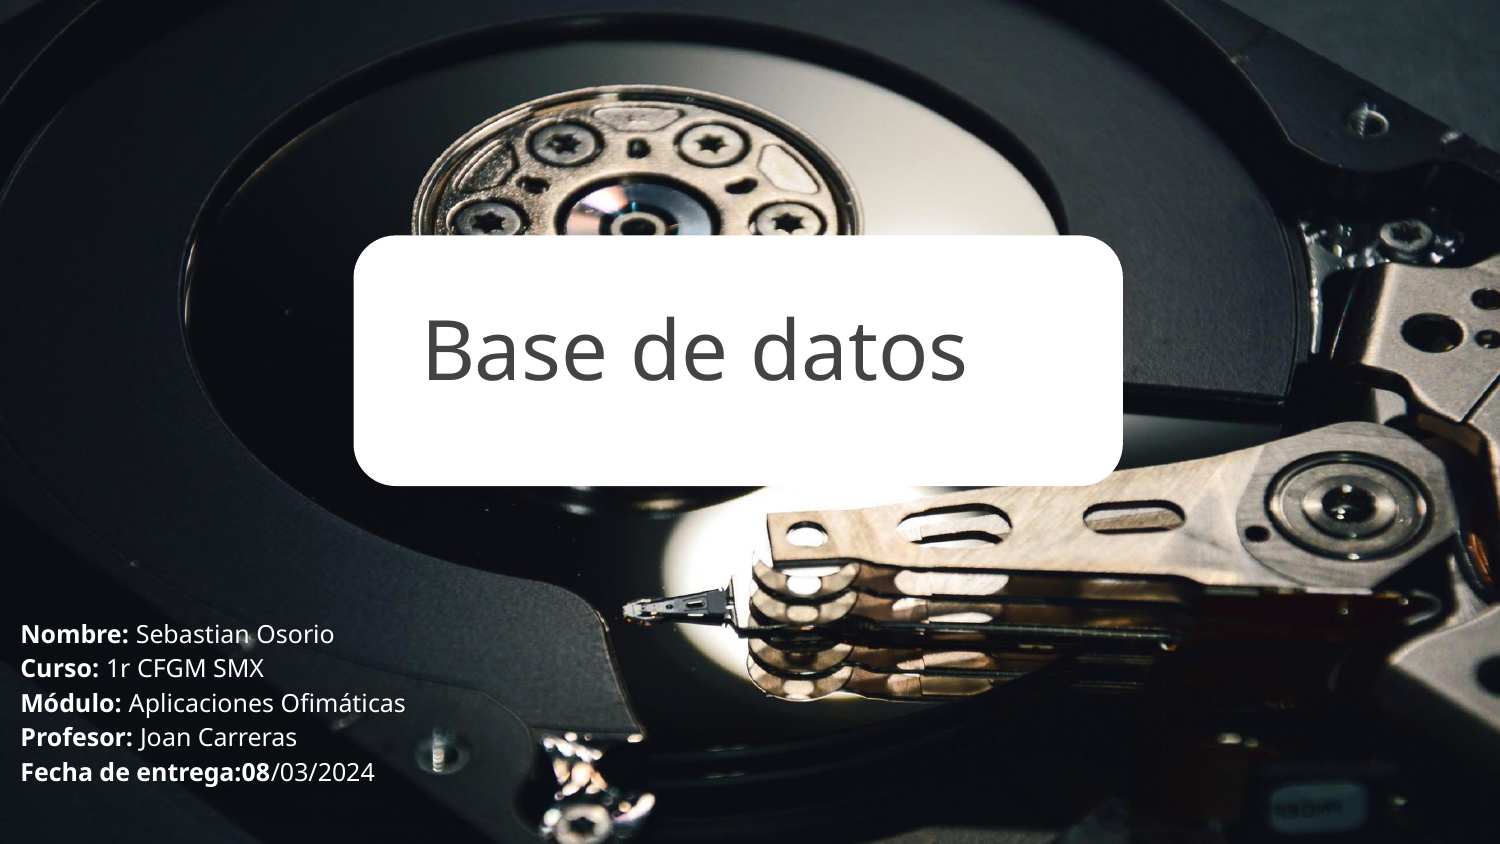

Base de datos
Nombre: Sebastian Osorio
Curso: 1r CFGM SMX
Módulo: Aplicaciones Ofimáticas
Profesor: Joan Carreras
Fecha de entrega:08/03/2024